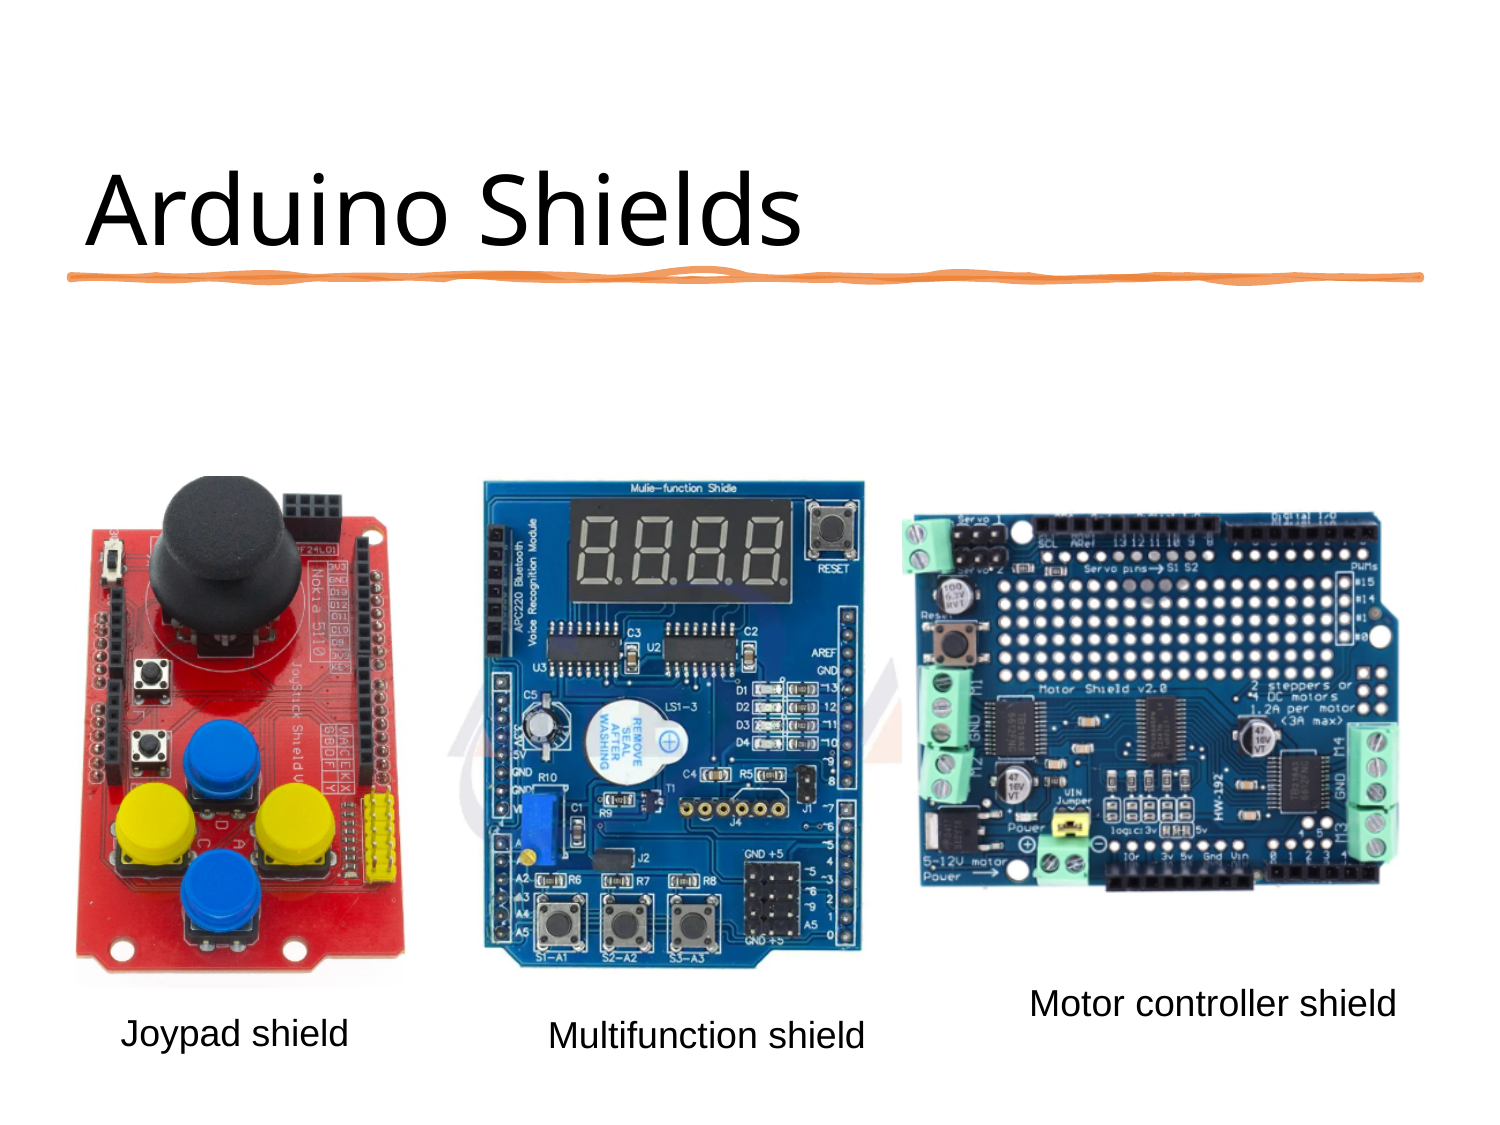

# Arduino Shields
Motor controller shield
Joypad shield
Multifunction shield